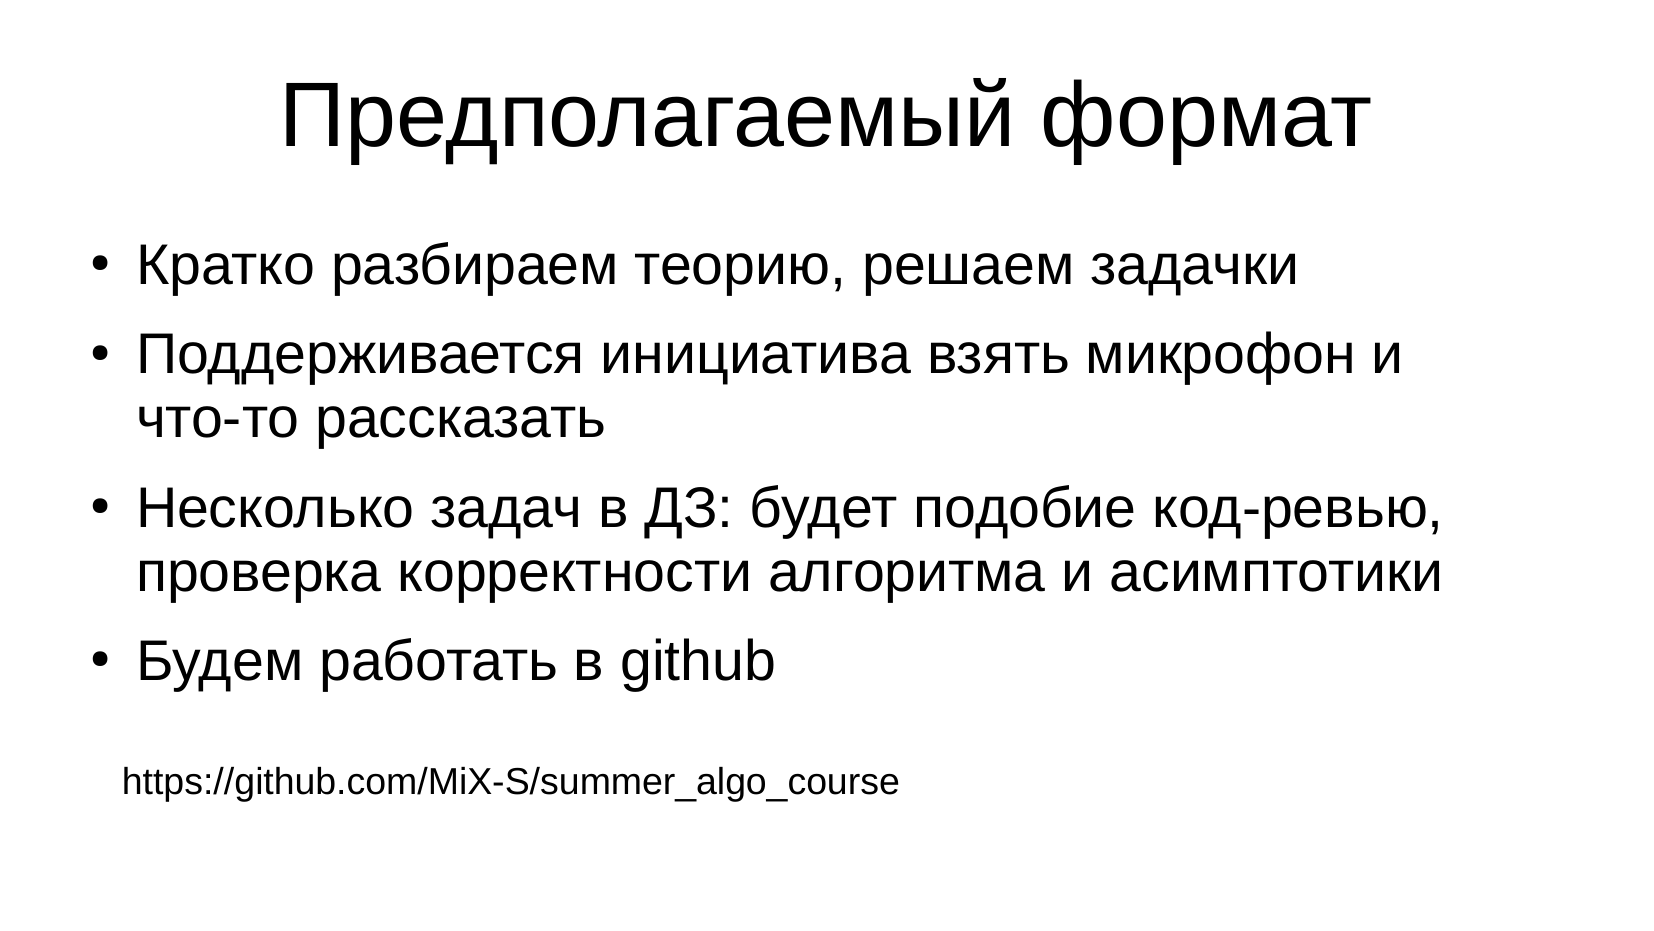

# Предполагаемый формат
Кратко разбираем теорию, решаем задачки
Поддерживается инициатива взять микрофон и что-то рассказать
Несколько задач в ДЗ: будет подобие код-ревью, проверка корректности алгоритма и асимптотики
Будем работать в github
https://github.com/MiX-S/summer_algo_course